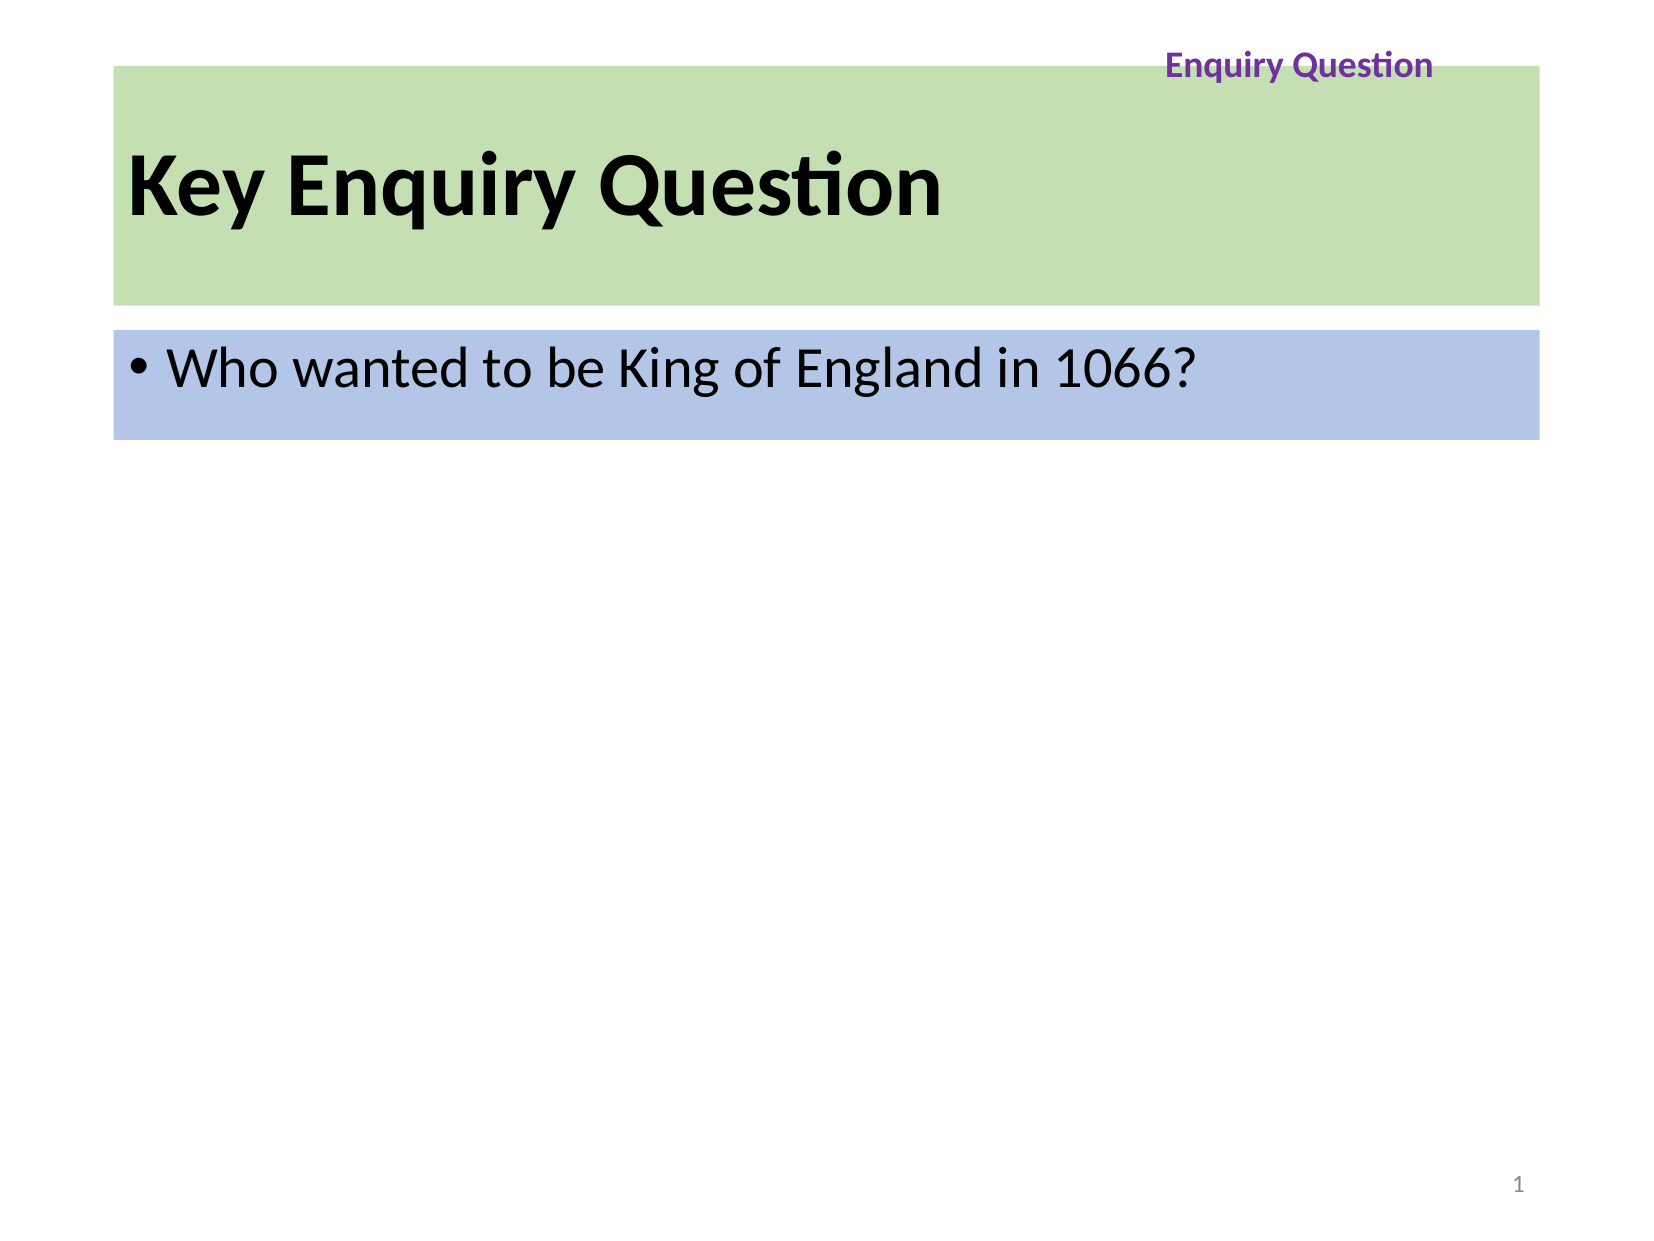

Enquiry Question
# Key Enquiry Question
Who wanted to be King of England in 1066?
1